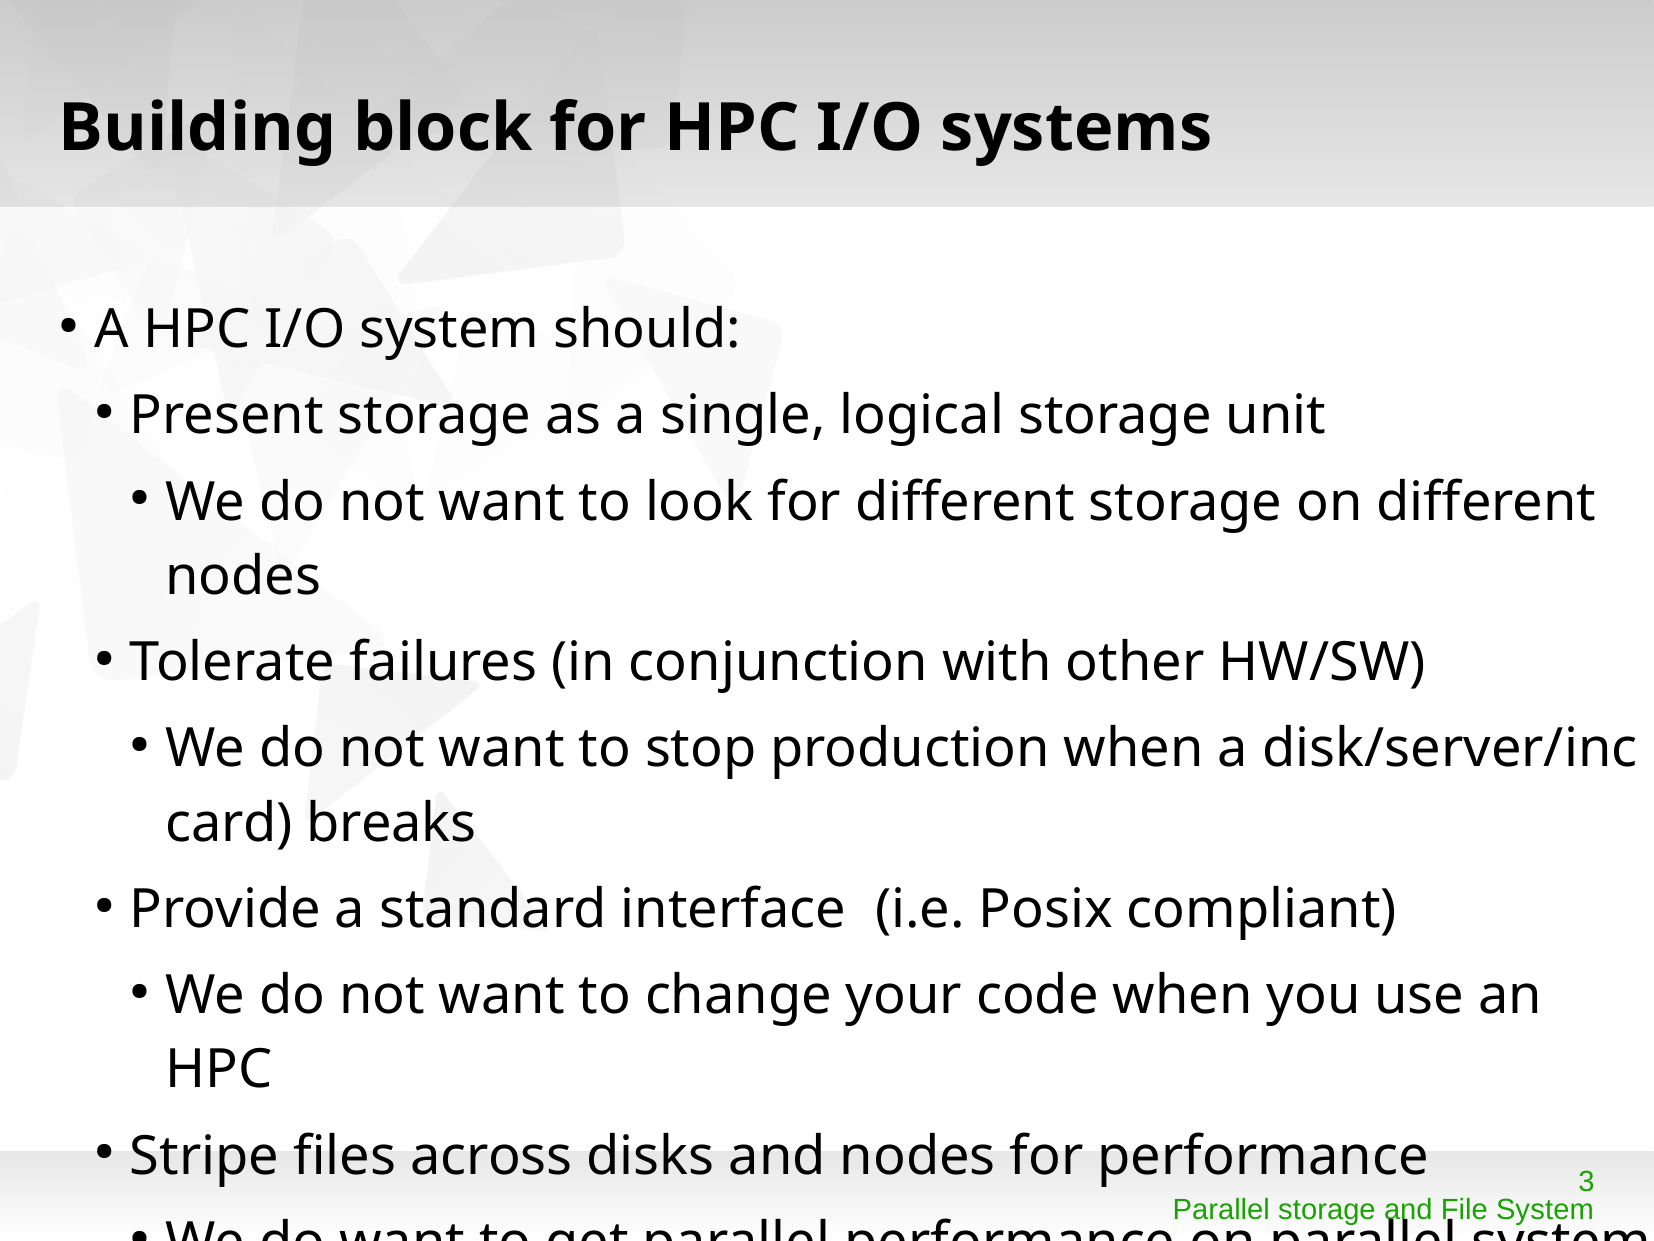

# Building block for HPC I/O systems
A HPC I/O system should:
Present storage as a single, logical storage unit
We do not want to look for different storage on different nodes
Tolerate failures (in conjunction with other HW/SW)
We do not want to stop production when a disk/server/inc card) breaks
Provide a standard interface (i.e. Posix compliant)
We do not want to change your code when you use an HPC
Stripe files across disks and nodes for performance
We do want to get parallel performance on parallel system
3
Parallel storage and File System